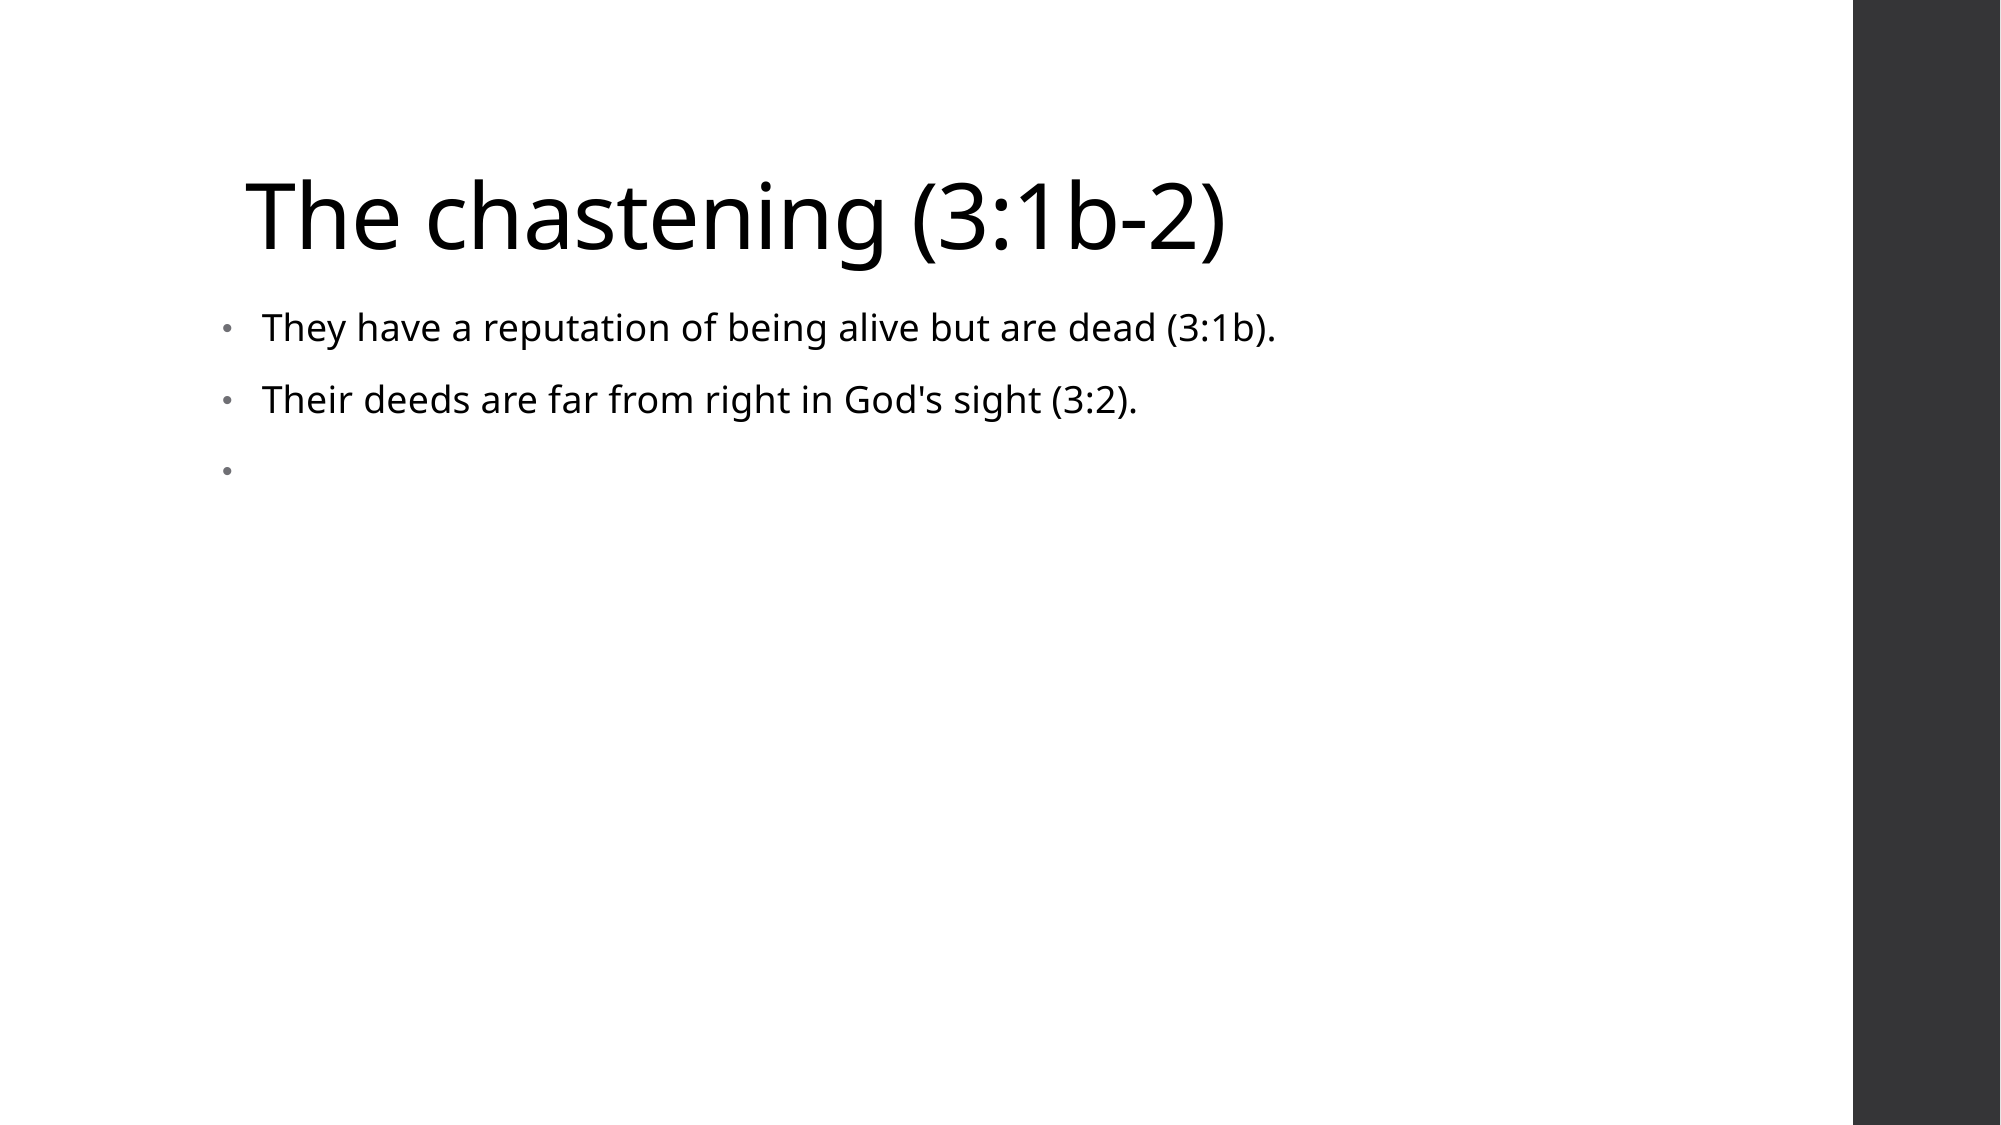

# The chastening (3:1b-2)
 They have a reputation of being alive but are dead (3:1b).
 Their deeds are far from right in God's sight (3:2).